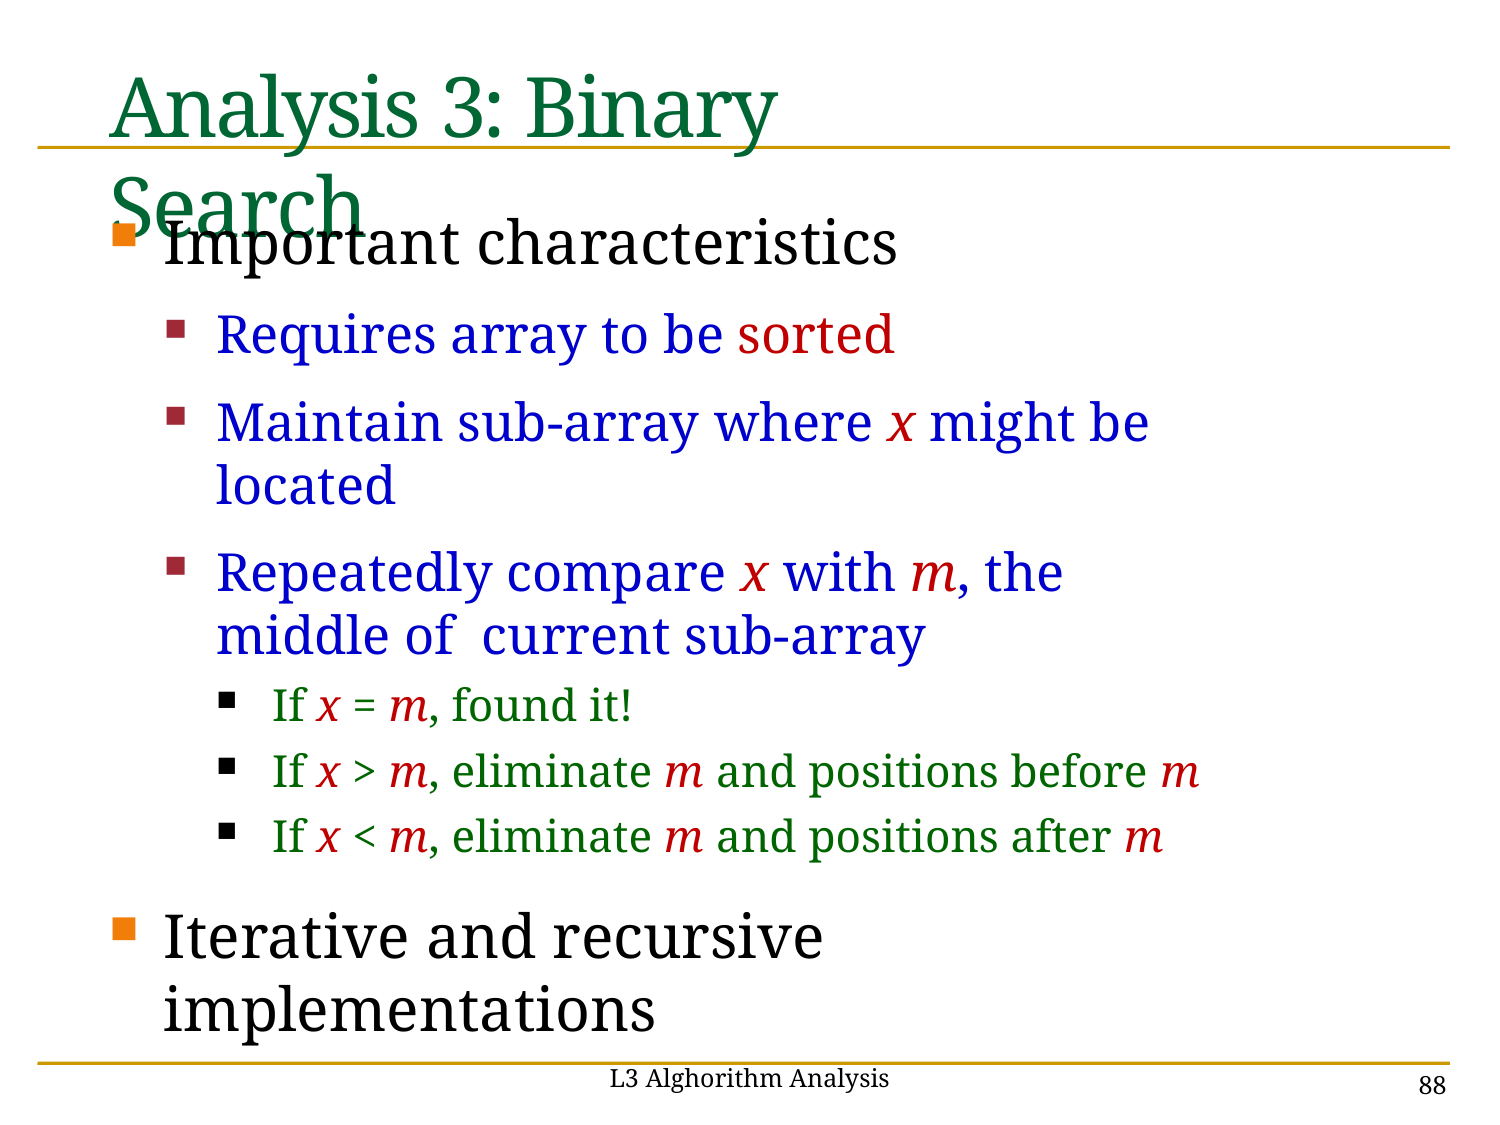

# Analysis 3: Binary Search
Important characteristics
Requires array to be sorted
Maintain sub-array where x might be located
Repeatedly compare x with m, the middle of current sub-array
If x = m, found it!
If x > m, eliminate m and positions before m
If x < m, eliminate m and positions after m
Iterative and recursive implementations
L3 Alghorithm Analysis